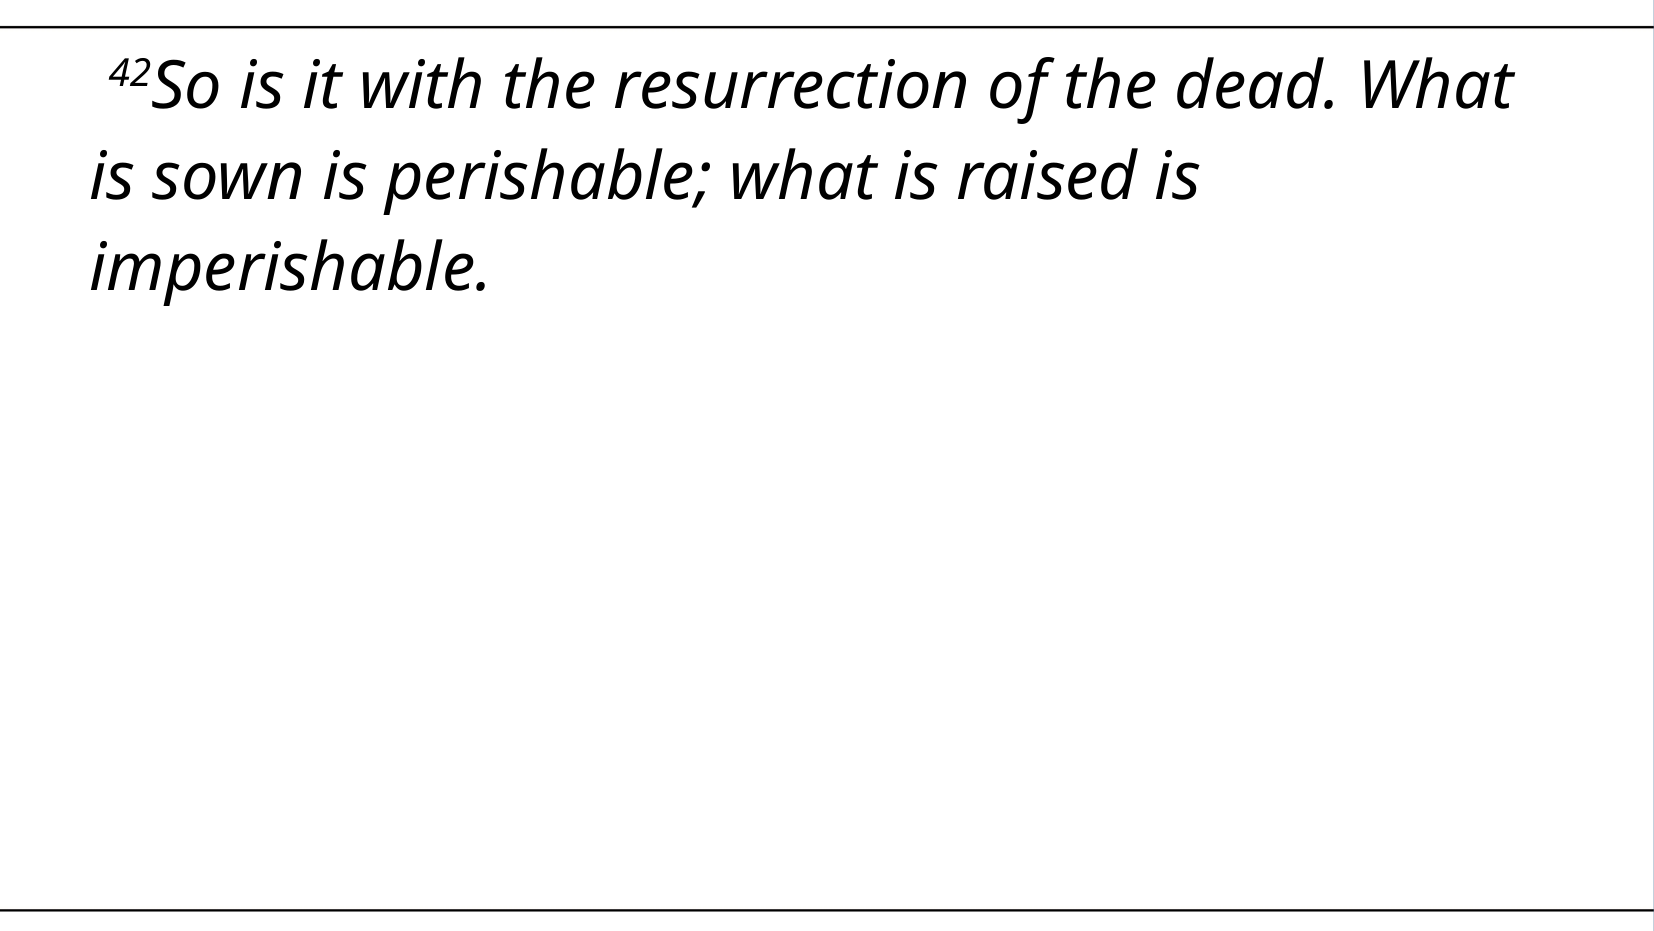

42So is it with the resurrection of the dead. What is sown is perishable; what is raised is imperishable.